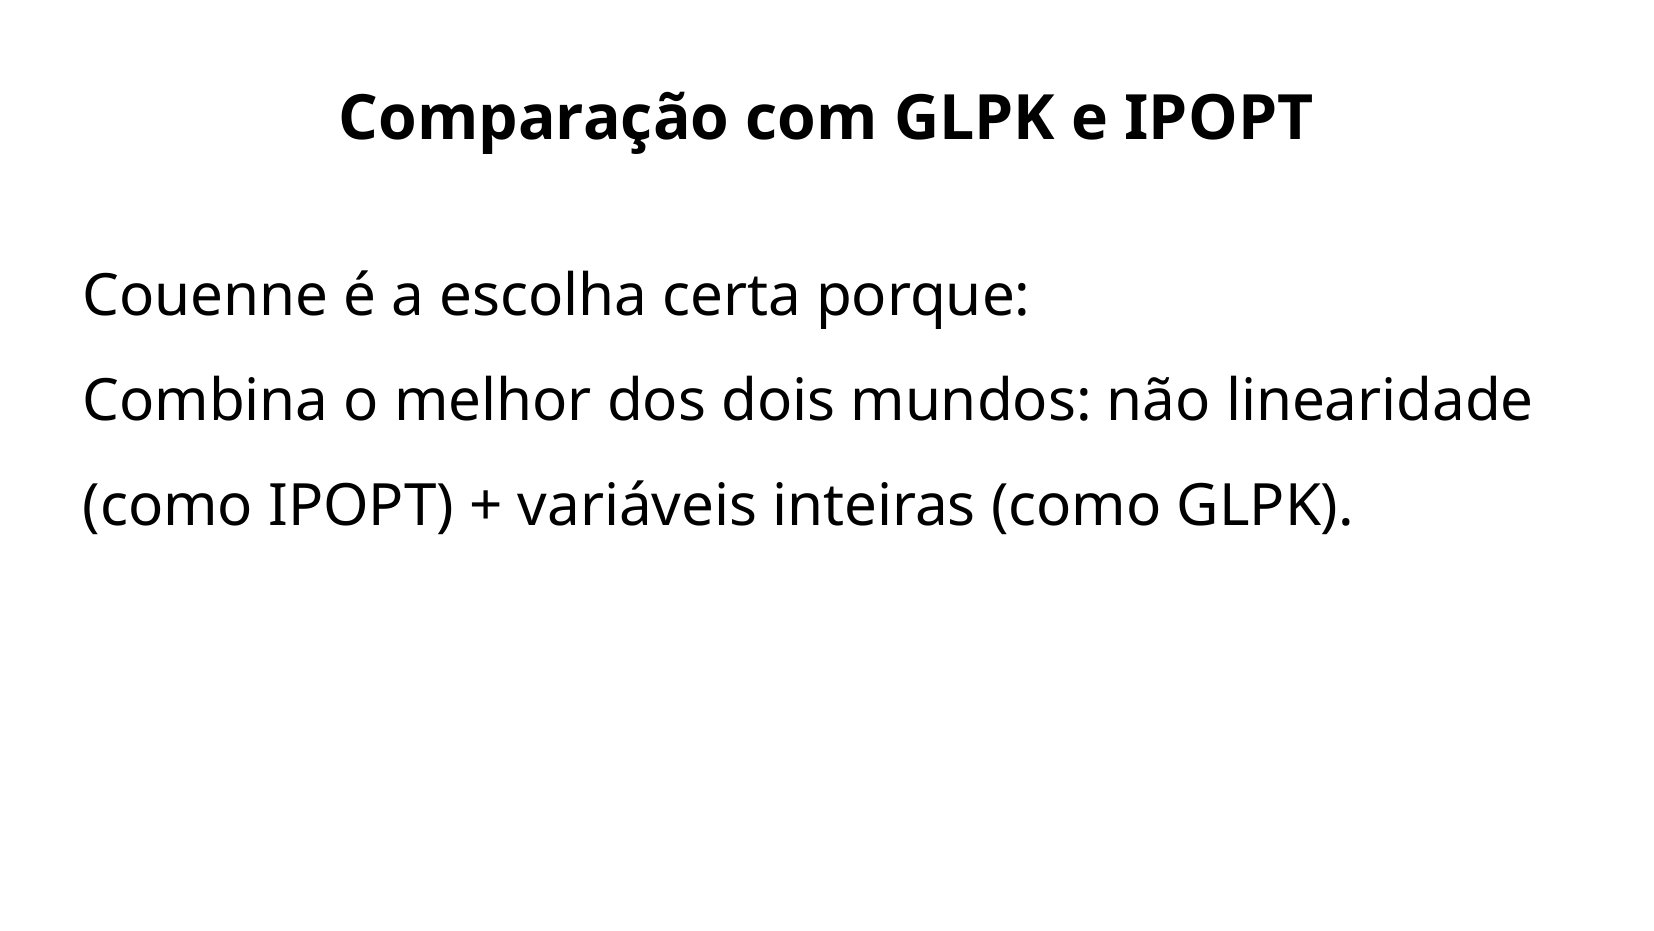

Comparação com GLPK e IPOPT
Couenne é a escolha certa porque:
Combina o melhor dos dois mundos: não linearidade (como IPOPT) + variáveis inteiras (como GLPK).